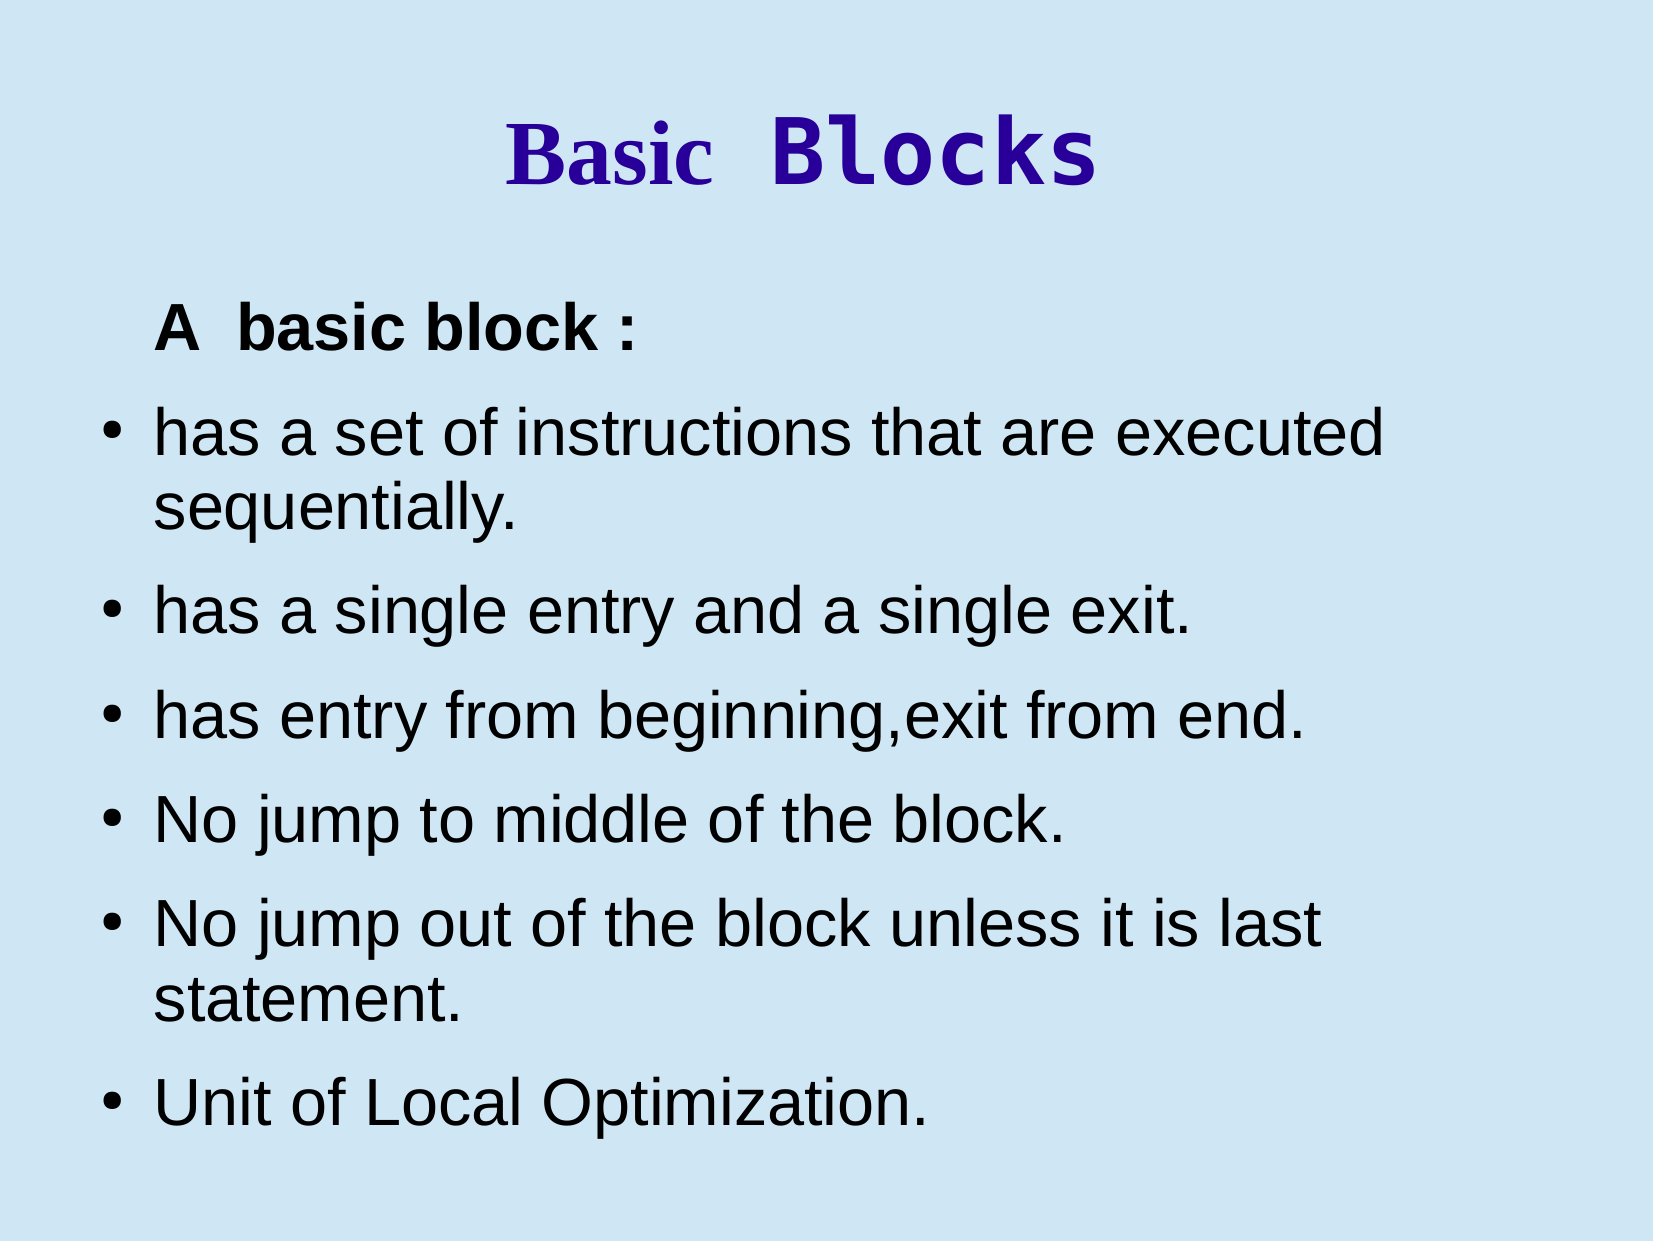

# Basic Blocks
A basic block :
has a set of instructions that are executed sequentially.
has a single entry and a single exit.
has entry from beginning,exit from end.
No jump to middle of the block.
No jump out of the block unless it is last statement.
Unit of Local Optimization.